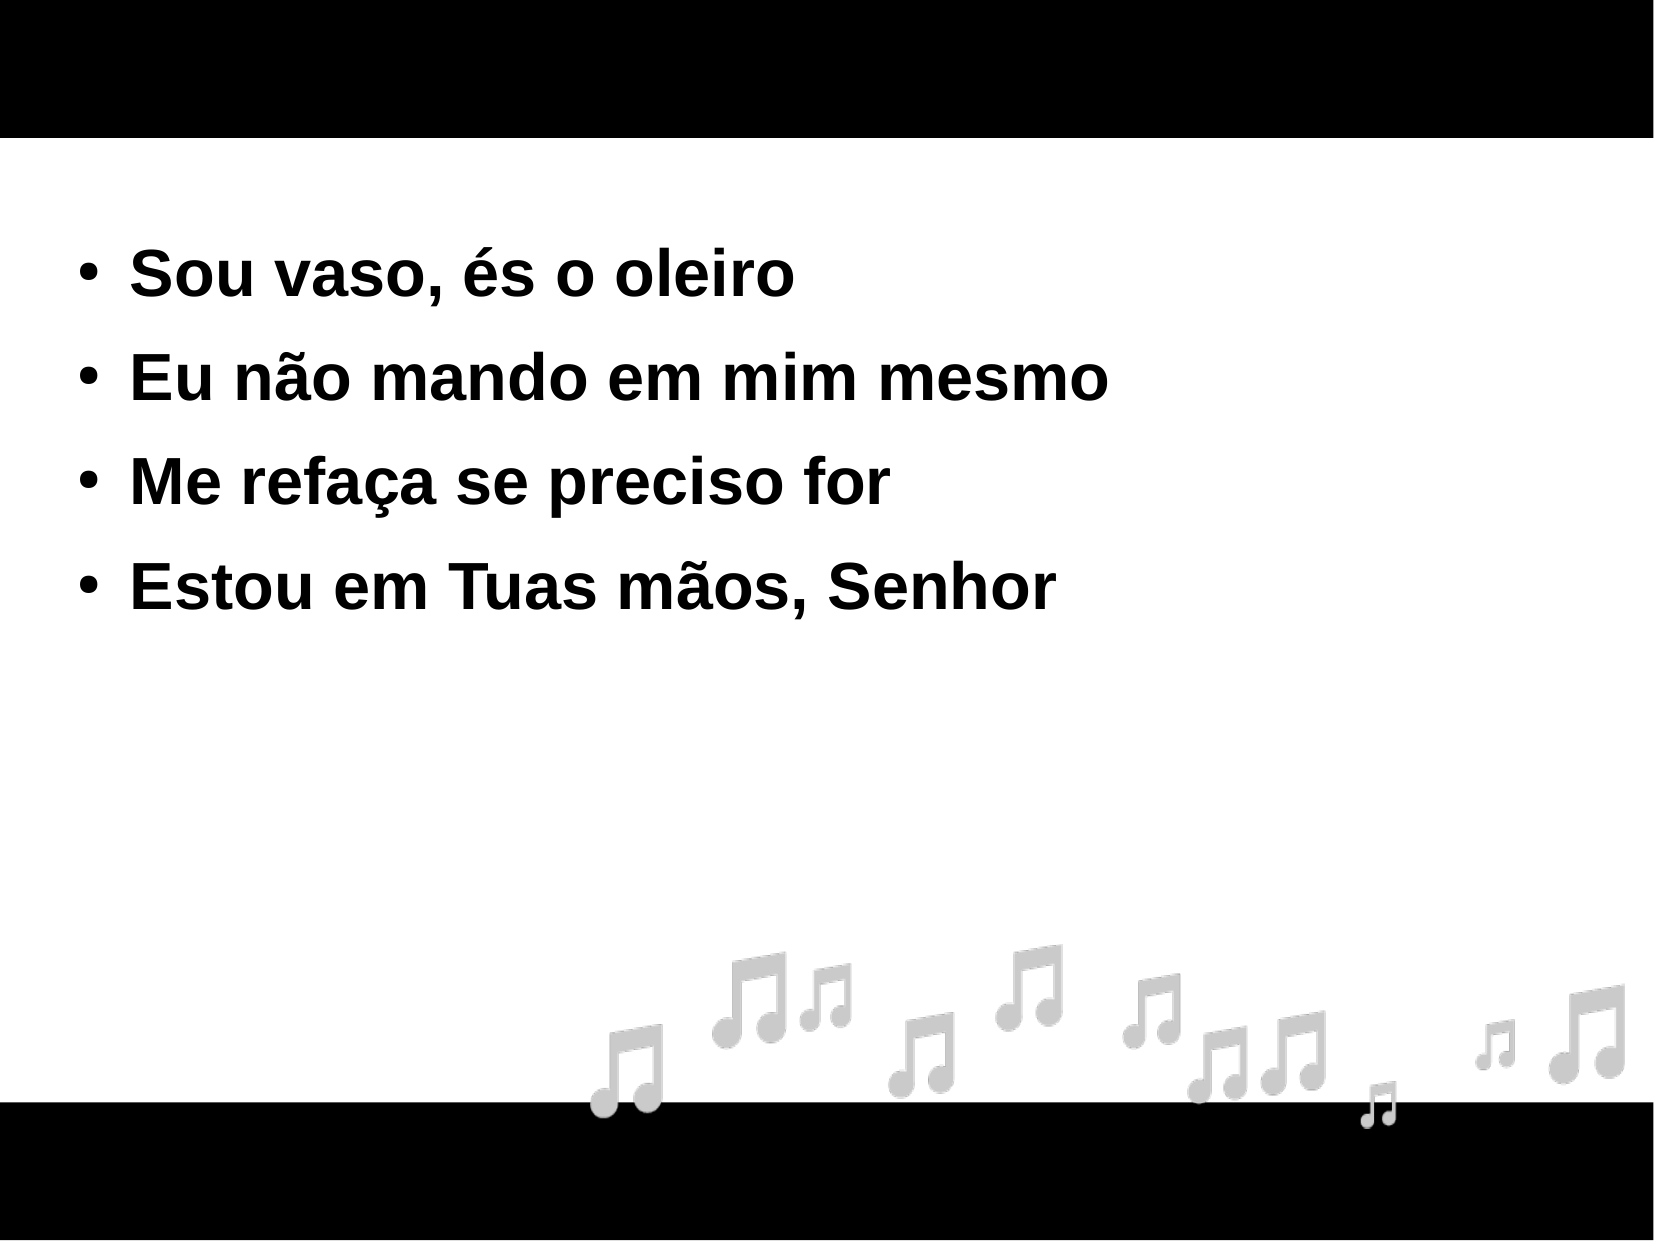

# Sou vaso, és o oleiro
Eu não mando em mim mesmo
Me refaça se preciso for
Estou em Tuas mãos, Senhor